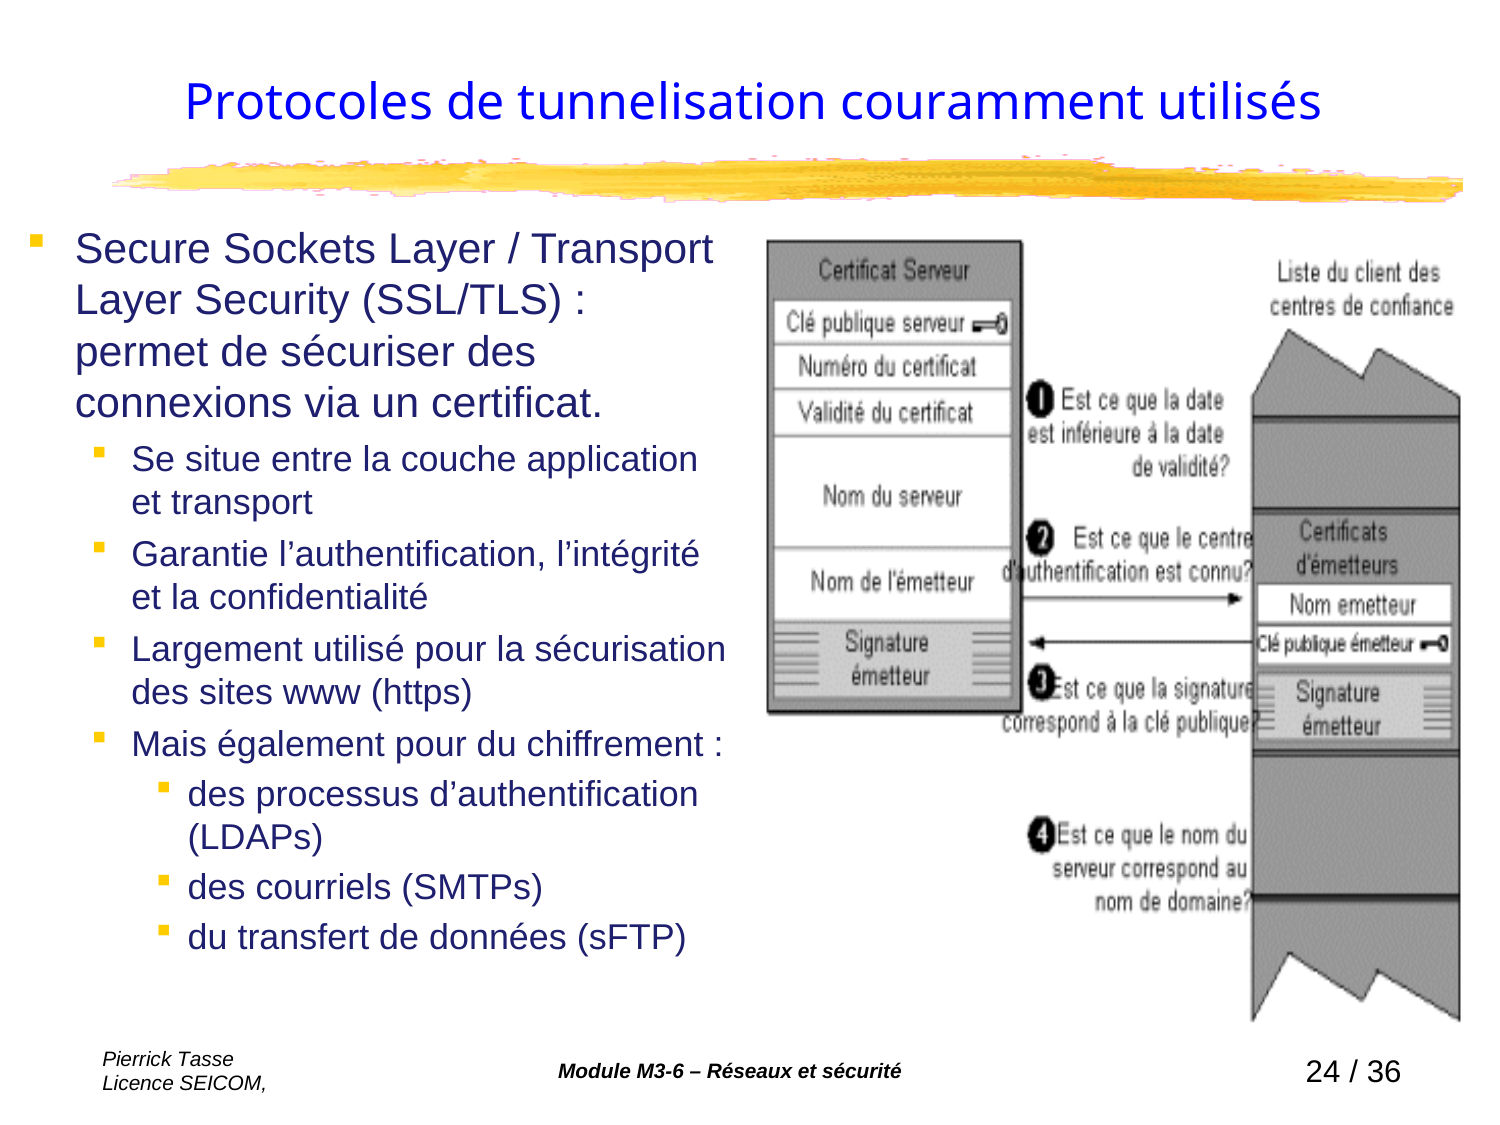

# Protocoles de tunnelisation couramment utilisés
Secure Sockets Layer / Transport Layer Security (SSL/TLS) : permet de sécuriser des connexions via un certificat.
Se situe entre la couche application et transport
Garantie l’authentification, l’intégrité et la confidentialité
Largement utilisé pour la sécurisation des sites www (https)
Mais également pour du chiffrement :
des processus d’authentification (LDAPs)
des courriels (SMTPs)
du transfert de données (sFTP)
24